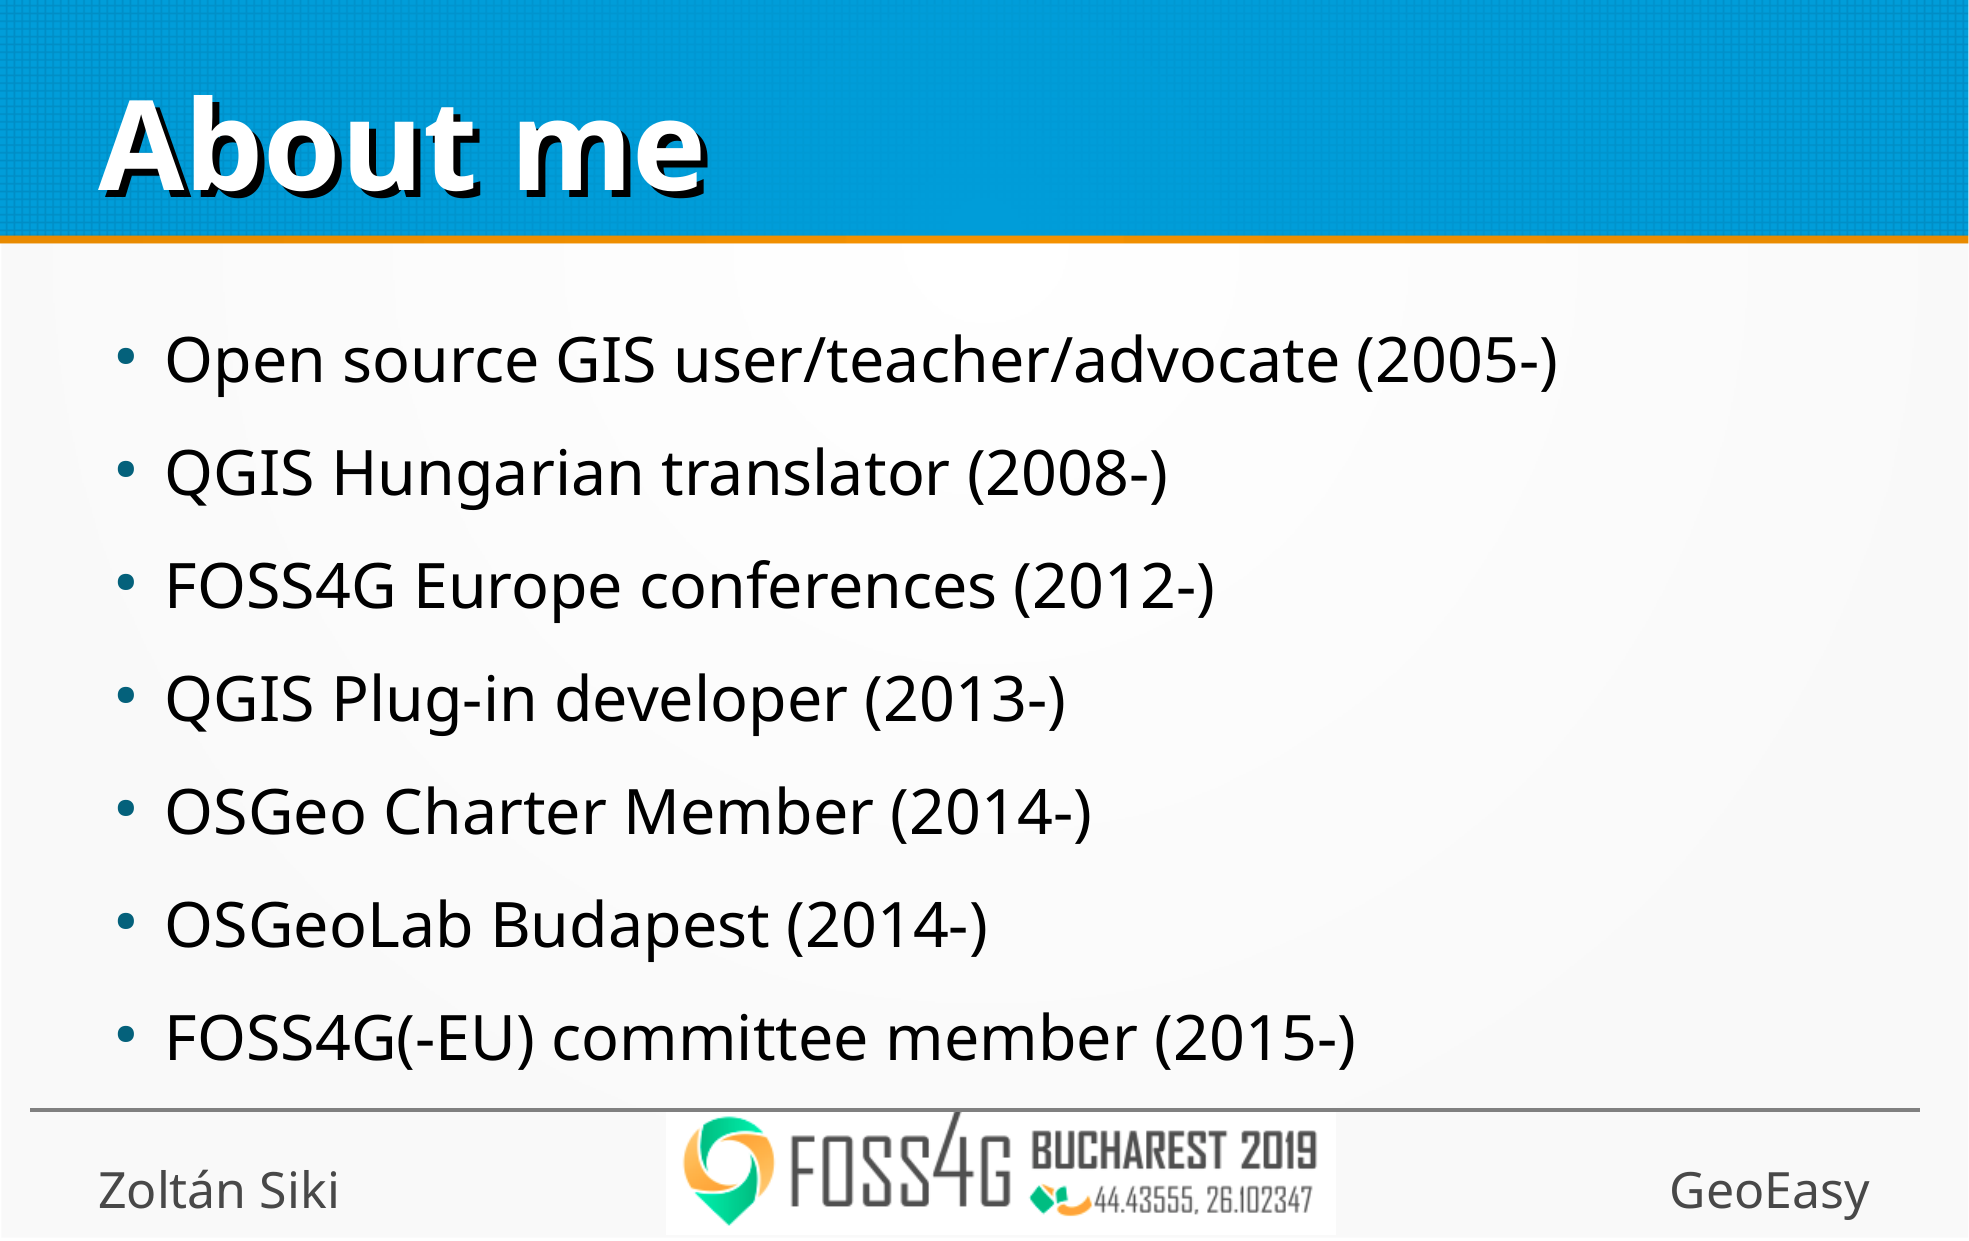

# About me
Open source GIS user/teacher/advocate (2005-)
QGIS Hungarian translator (2008-)
FOSS4G Europe conferences (2012-)
QGIS Plug-in developer (2013-)
OSGeo Charter Member (2014-)
OSGeoLab Budapest (2014-)
FOSS4G(-EU) committee member (2015-)